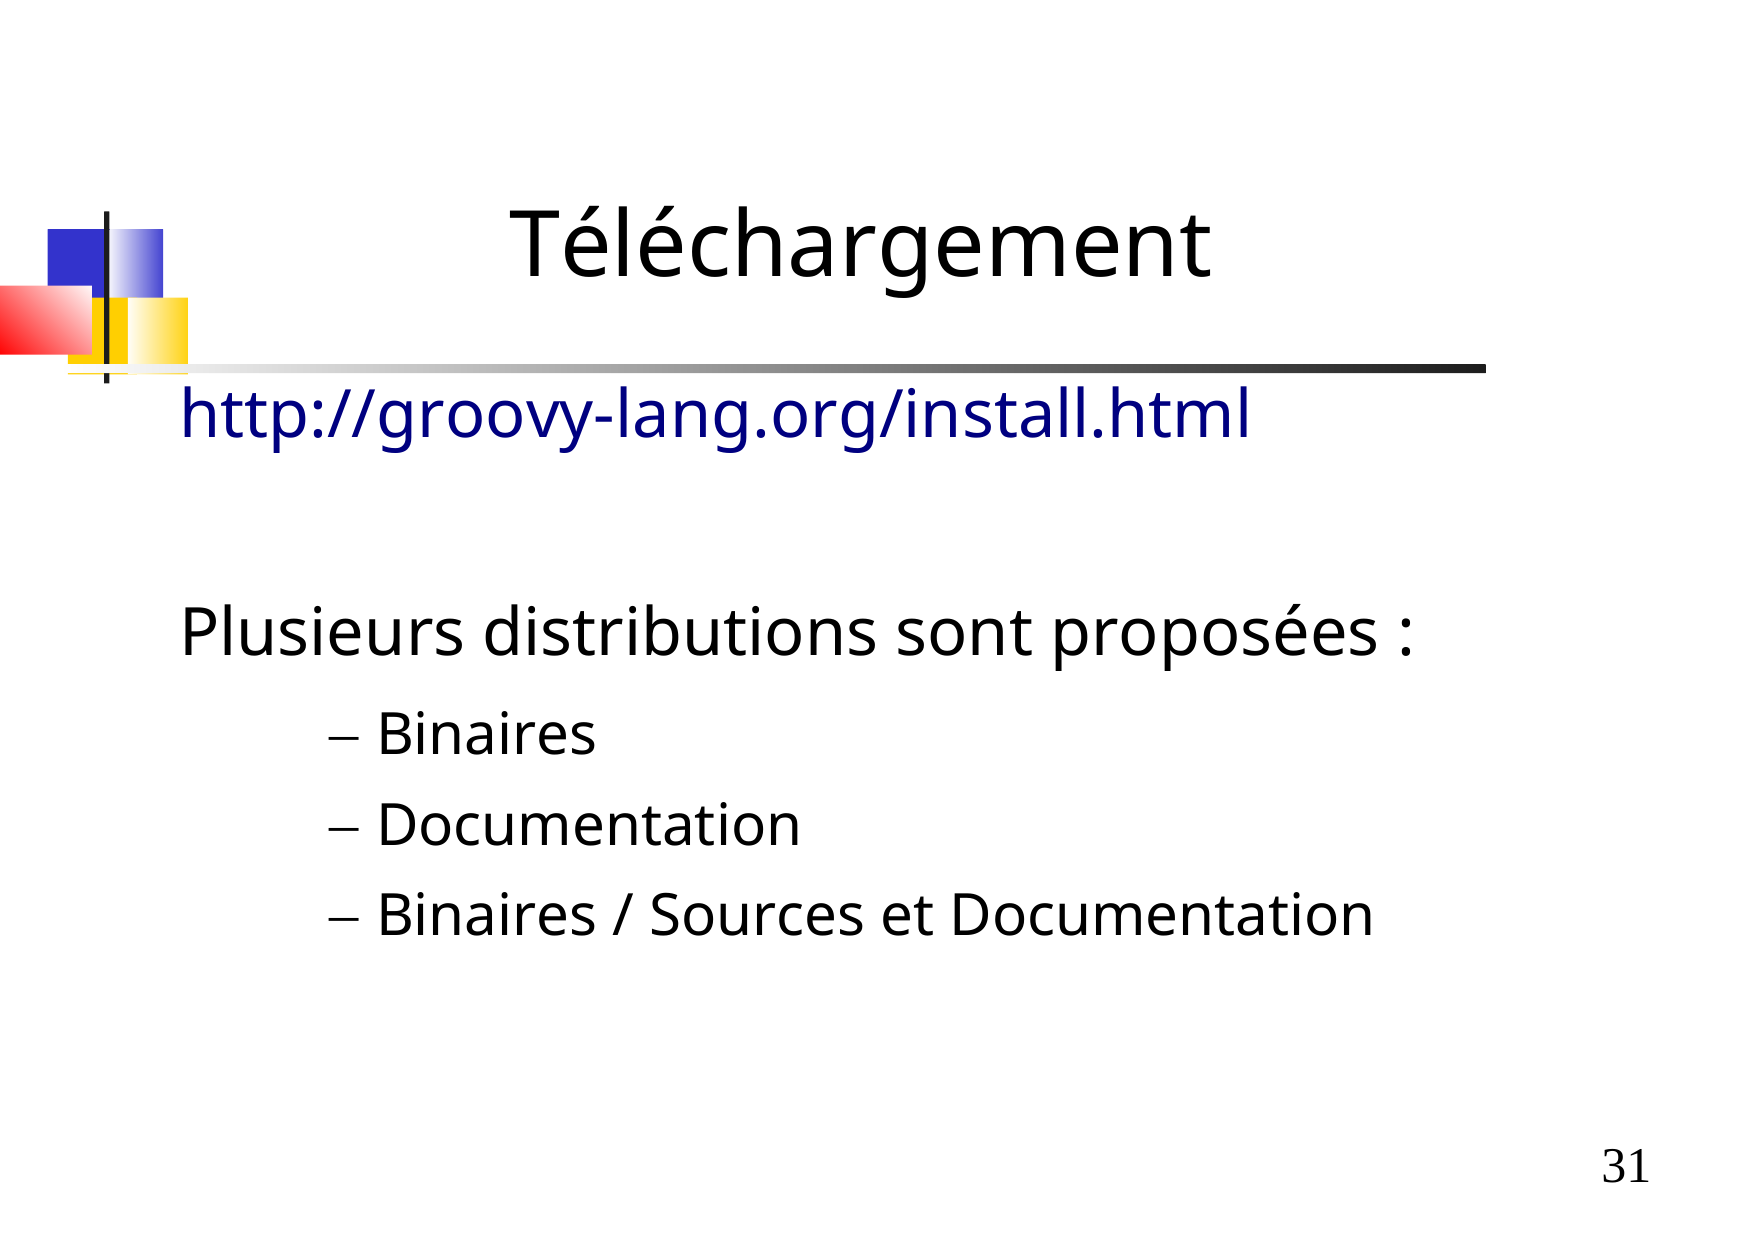

# Téléchargement
http://groovy-lang.org/install.html
Plusieurs distributions sont proposées :
Binaires
Documentation
Binaires / Sources et Documentation